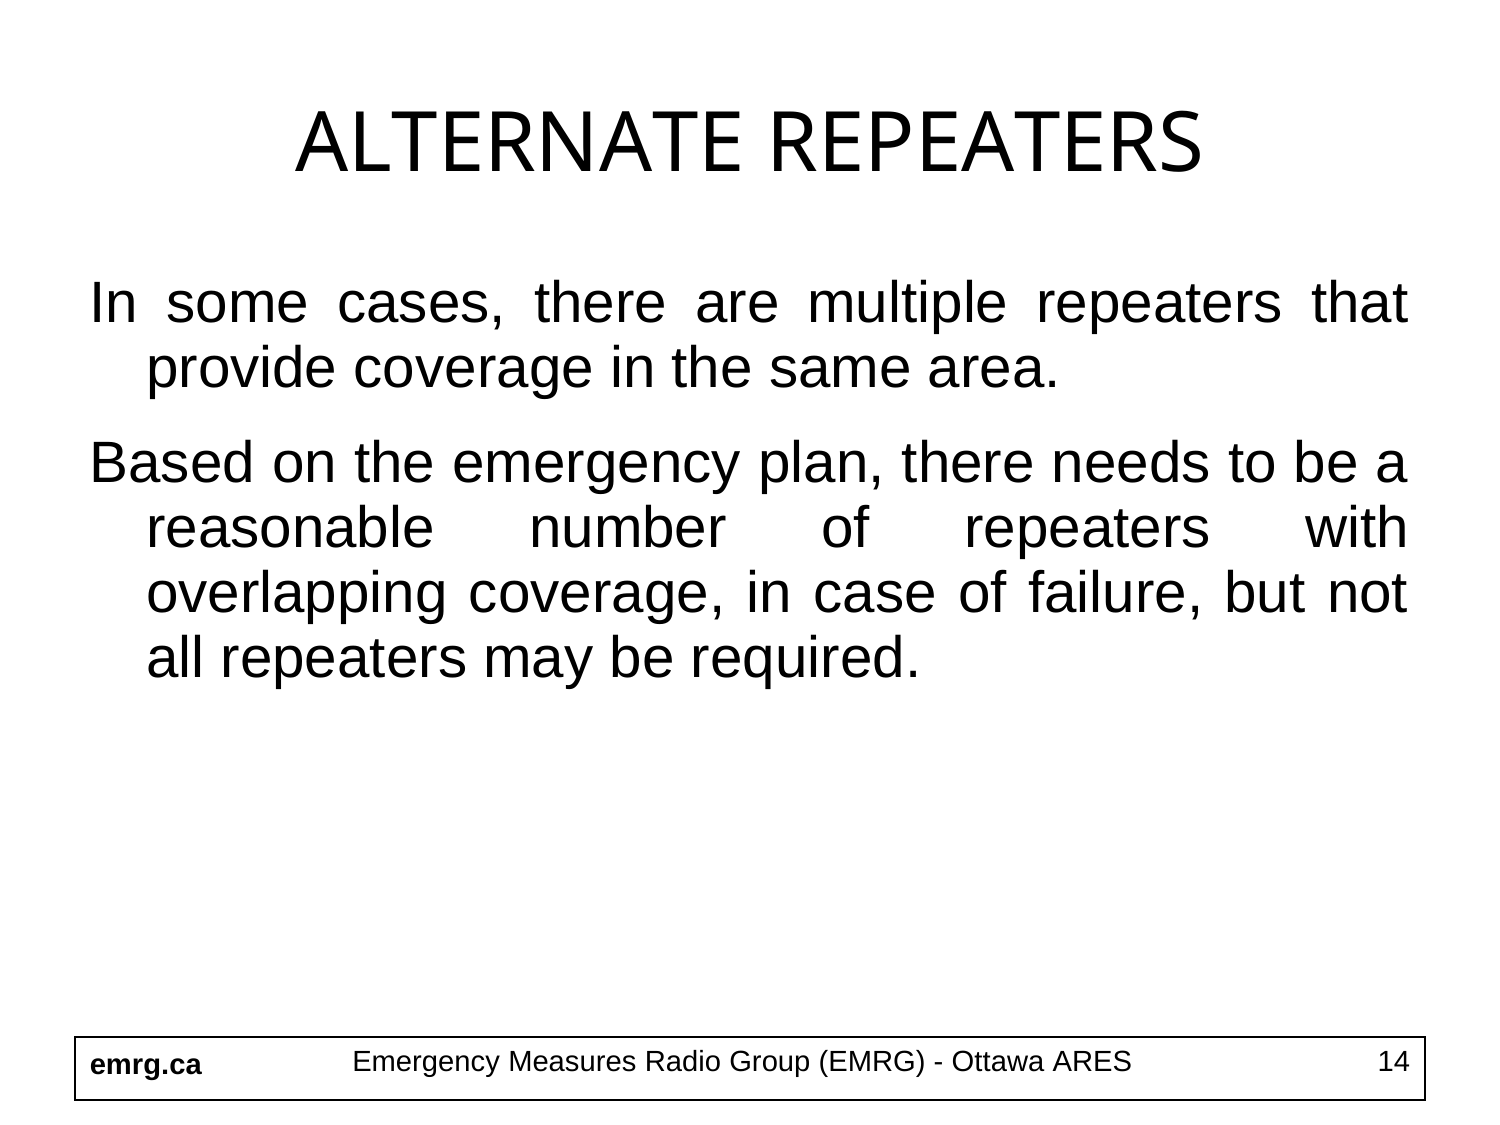

# ALTERNATE REPEATERS
In some cases, there are multiple repeaters that provide coverage in the same area.
Based on the emergency plan, there needs to be a reasonable number of repeaters with overlapping coverage, in case of failure, but not all repeaters may be required.
Emergency Measures Radio Group (EMRG) - Ottawa ARES
14